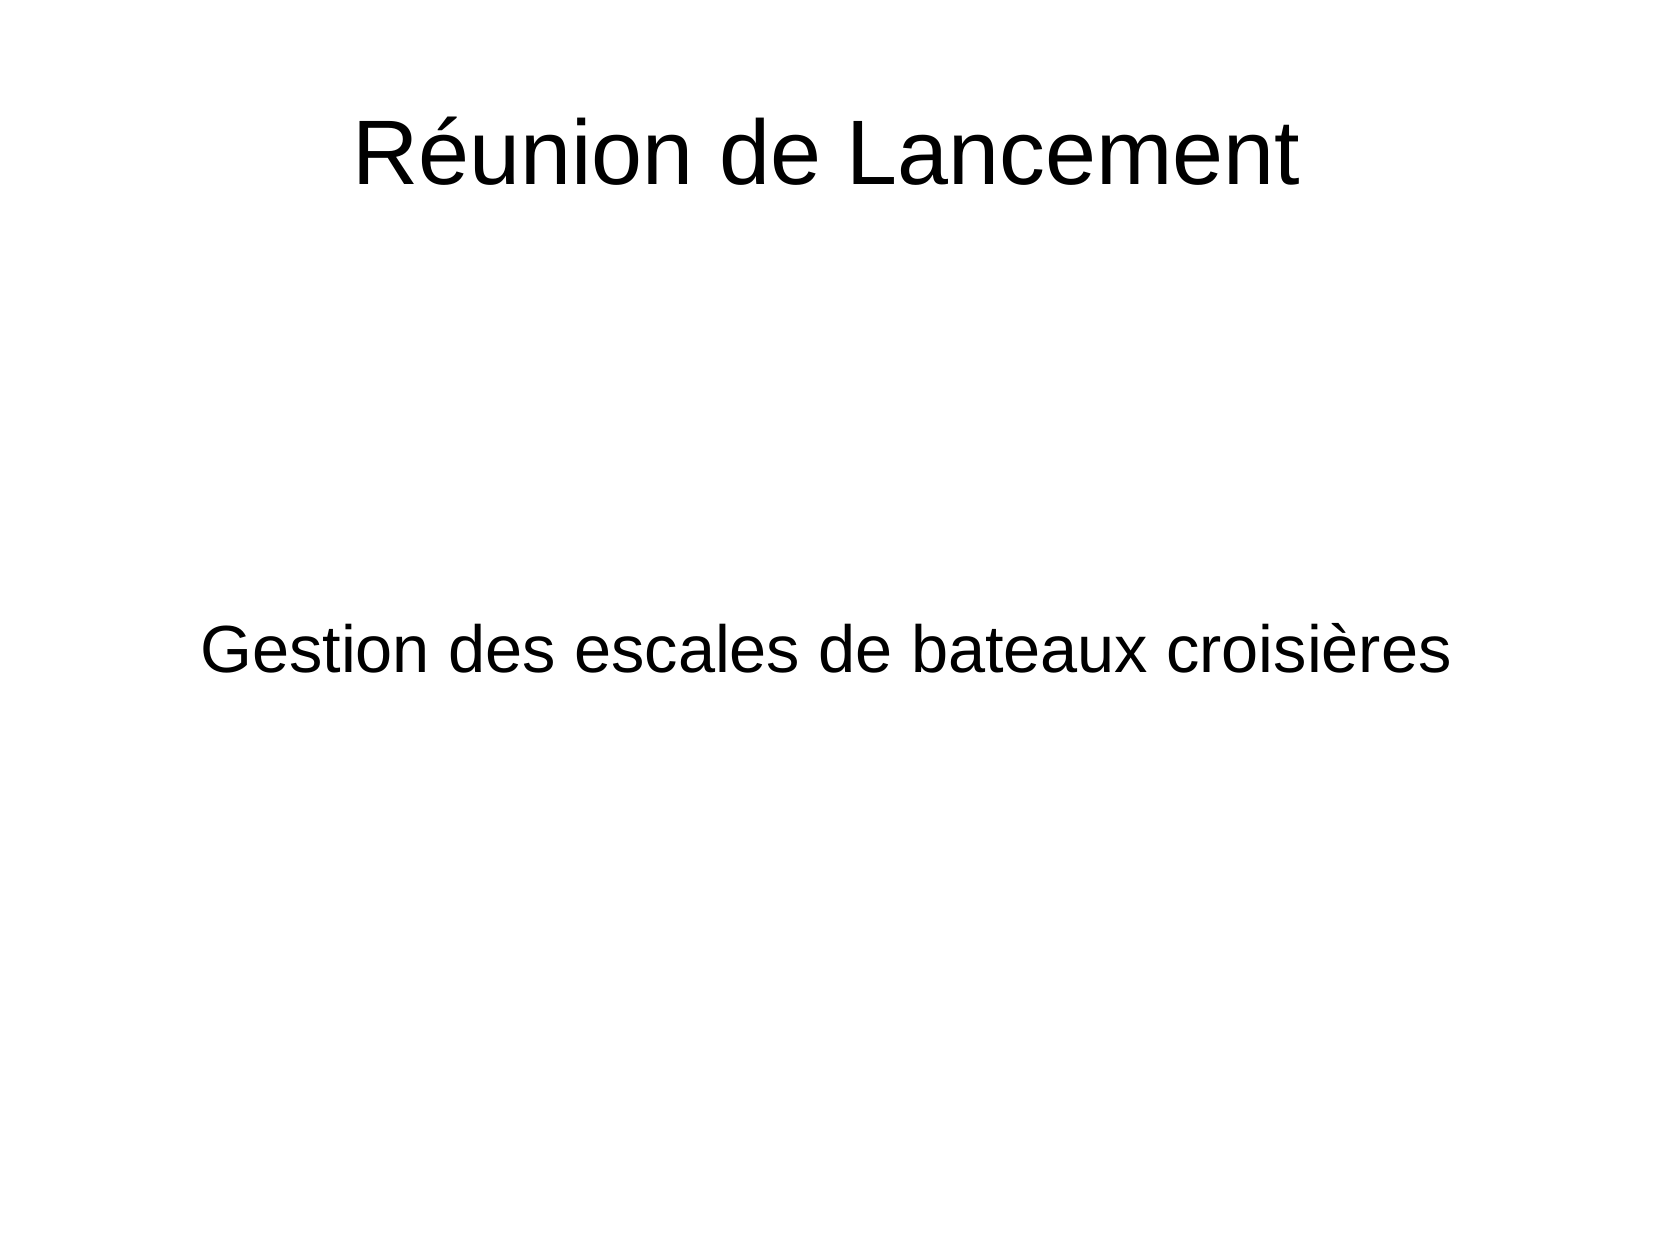

# Réunion de Lancement
Gestion des escales de bateaux croisières